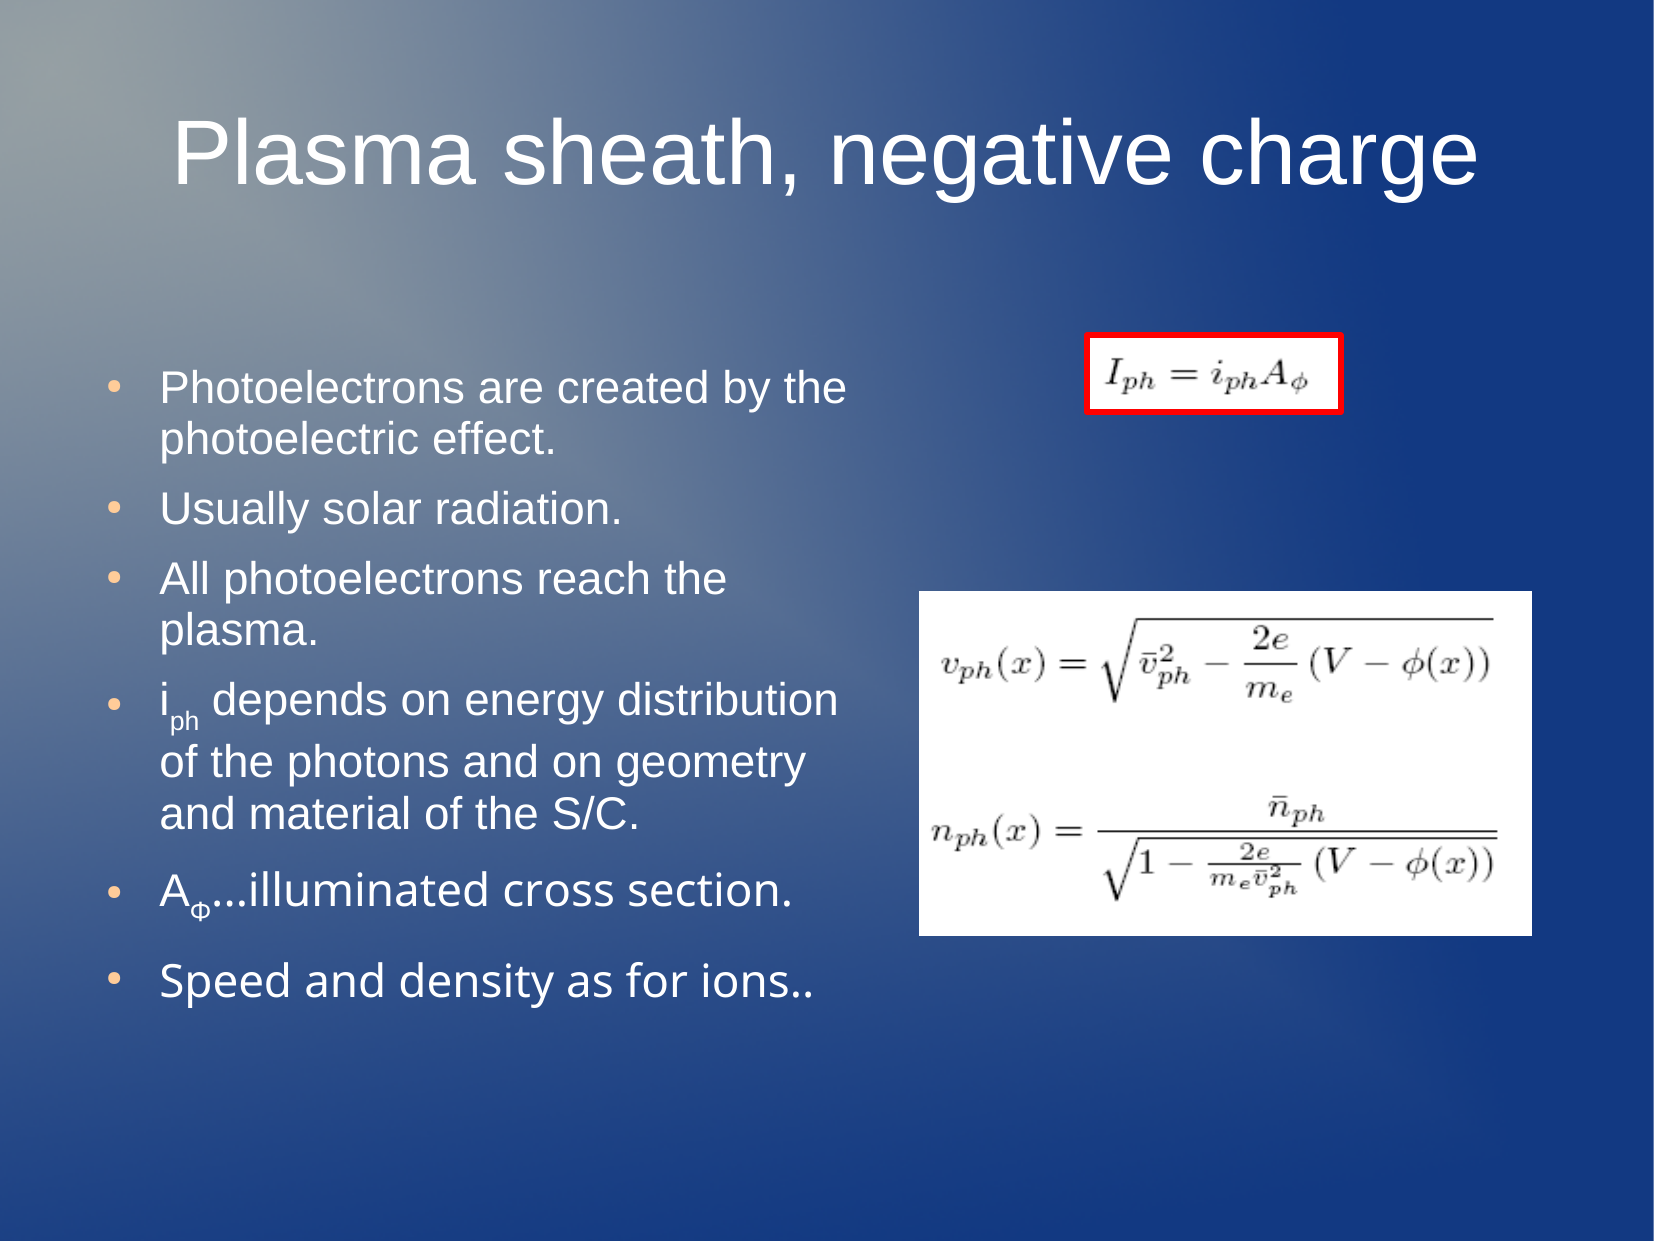

# Plasma sheath, negative charge
Photoelectrons are created by the photoelectric effect.
Usually solar radiation.
All photoelectrons reach the plasma.
iph depends on energy distribution of the photons and on geometry and material of the S/C.
AΦ...illuminated cross section.
Speed and density as for ions..